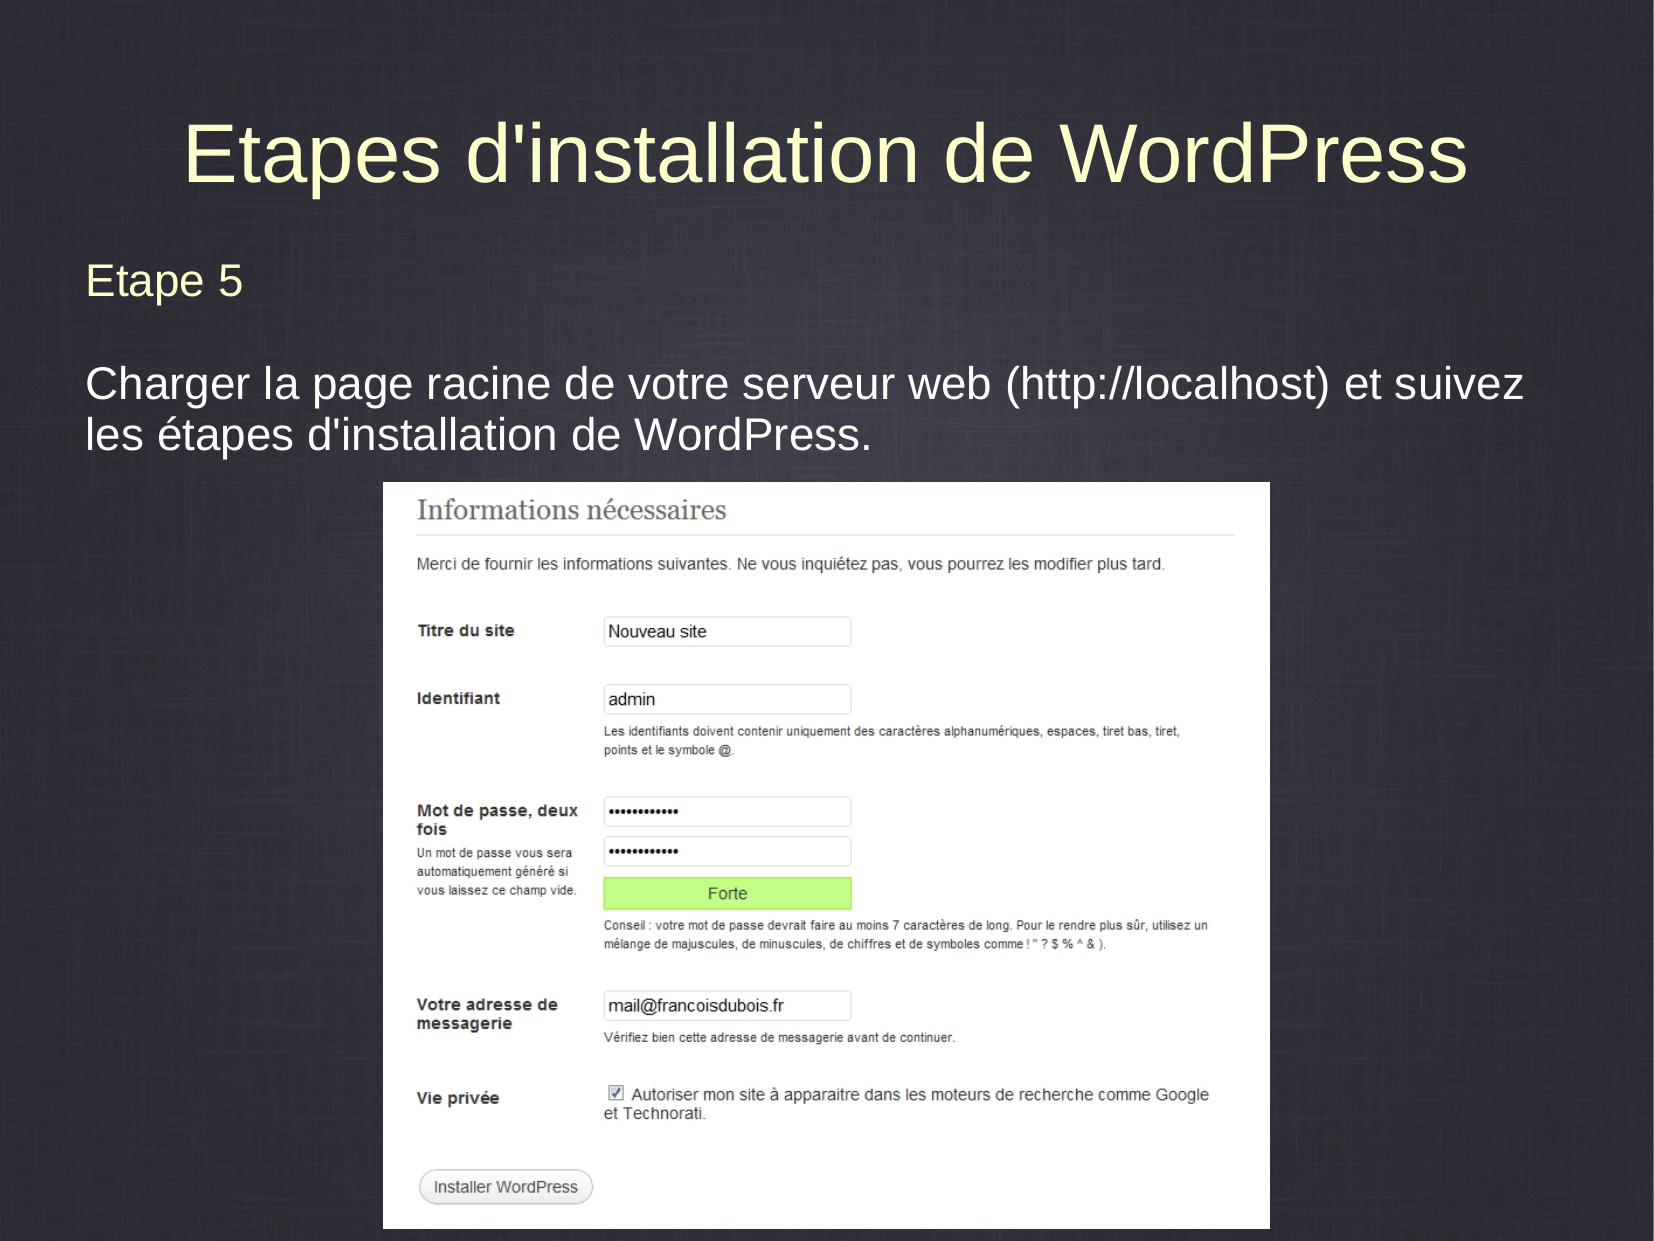

Etapes d'installation de WordPress
Etape 5
Charger la page racine de votre serveur web (http://localhost) et suivez les étapes d'installation de WordPress.